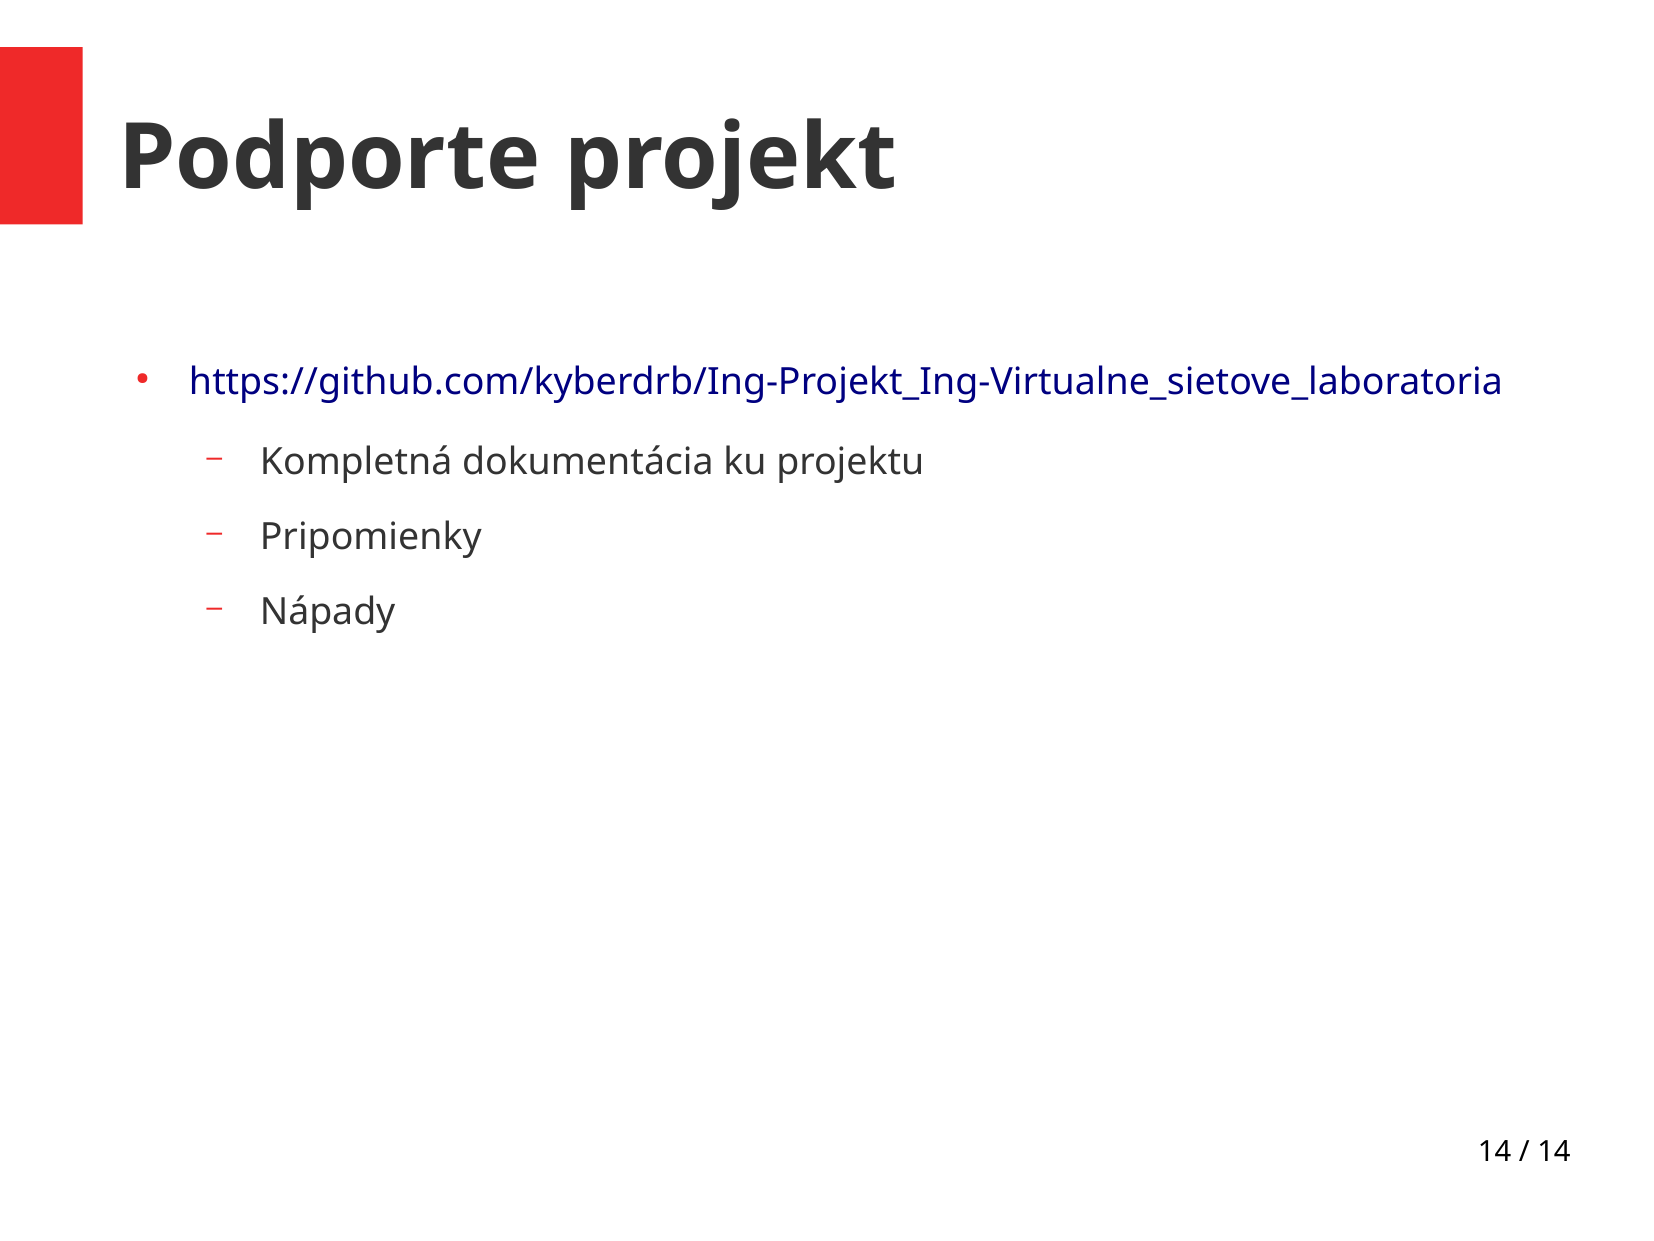

# Podporte projekt
https://github.com/kyberdrb/Ing-Projekt_Ing-Virtualne_sietove_laboratoria
Kompletná dokumentácia ku projektu
Pripomienky
Nápady
14